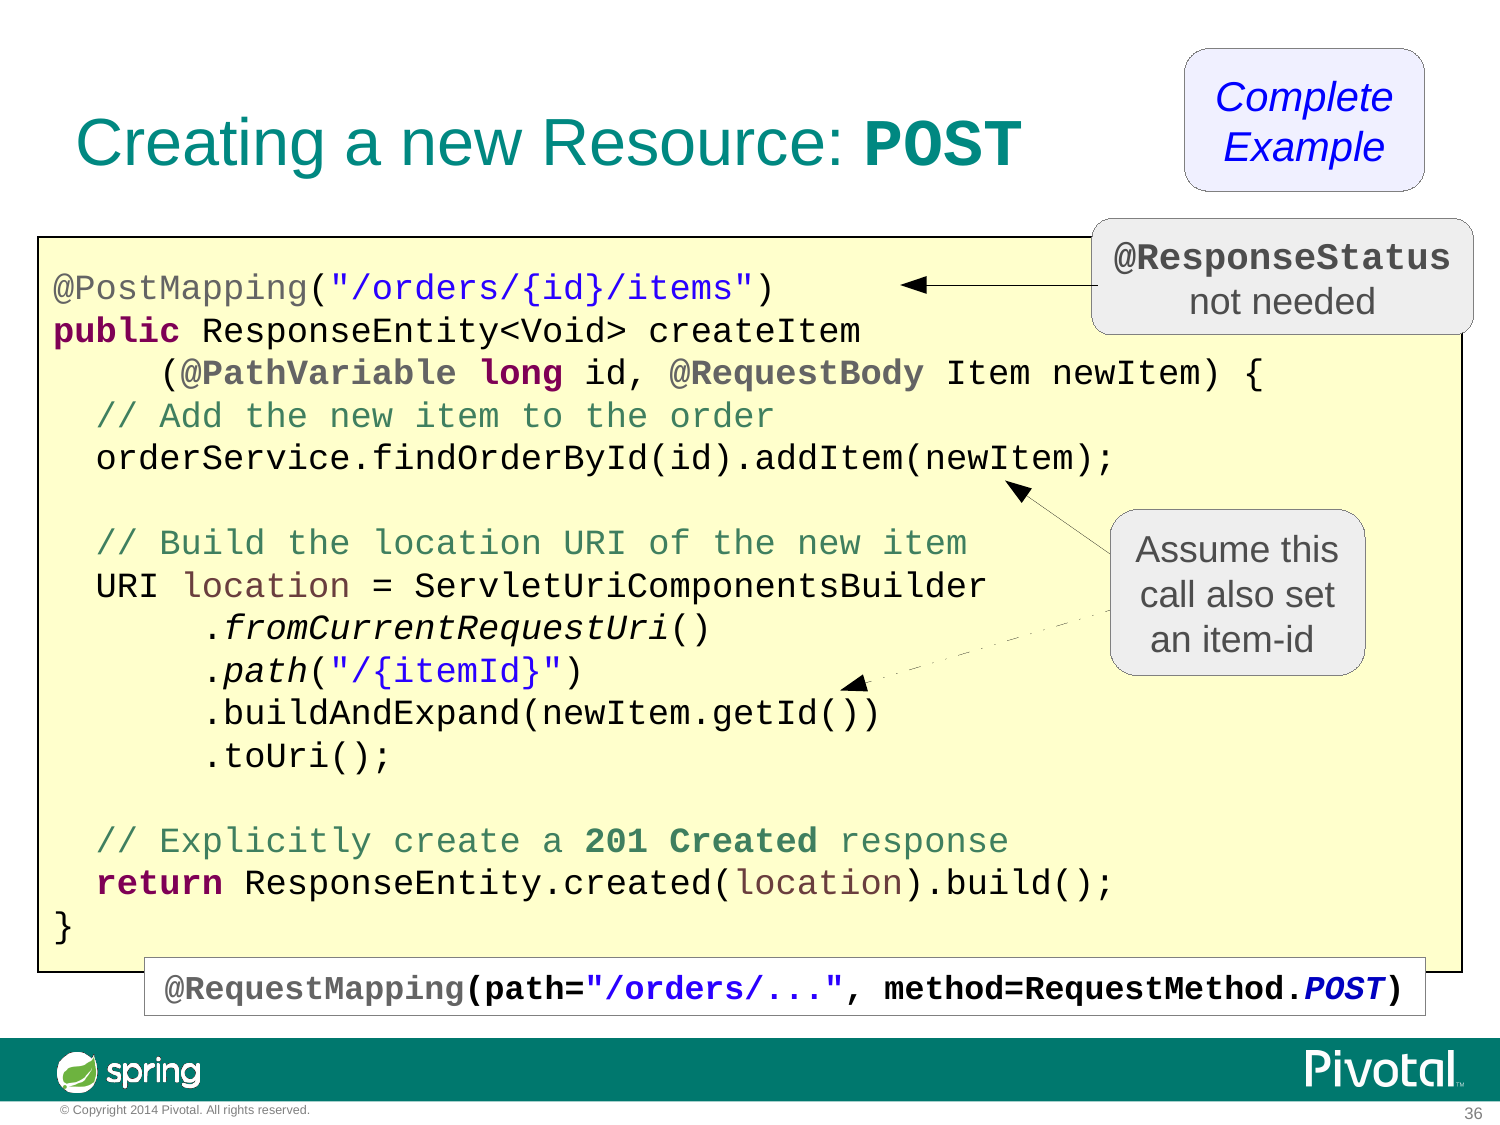

# Creating a new Resource: POST
Complete
Example
@ResponseStatus not needed
@PostMapping("/orders/{id}/items")
public ResponseEntity<Void> createItem
 (@PathVariable long id, @RequestBody Item newItem) {
 // Add the new item to the order
 orderService.findOrderById(id).addItem(newItem);
 // Build the location URI of the new item
 URI location = ServletUriComponentsBuilder
 .fromCurrentRequestUri()
 .path("/{itemId}")
 .buildAndExpand(newItem.getId())
 .toUri();
 // Explicitly create a 201 Created response
 return ResponseEntity.created(location).build();
}
Assume this call also set
an item-id
@RequestMapping(path="/orders/...", method=RequestMethod.POST)